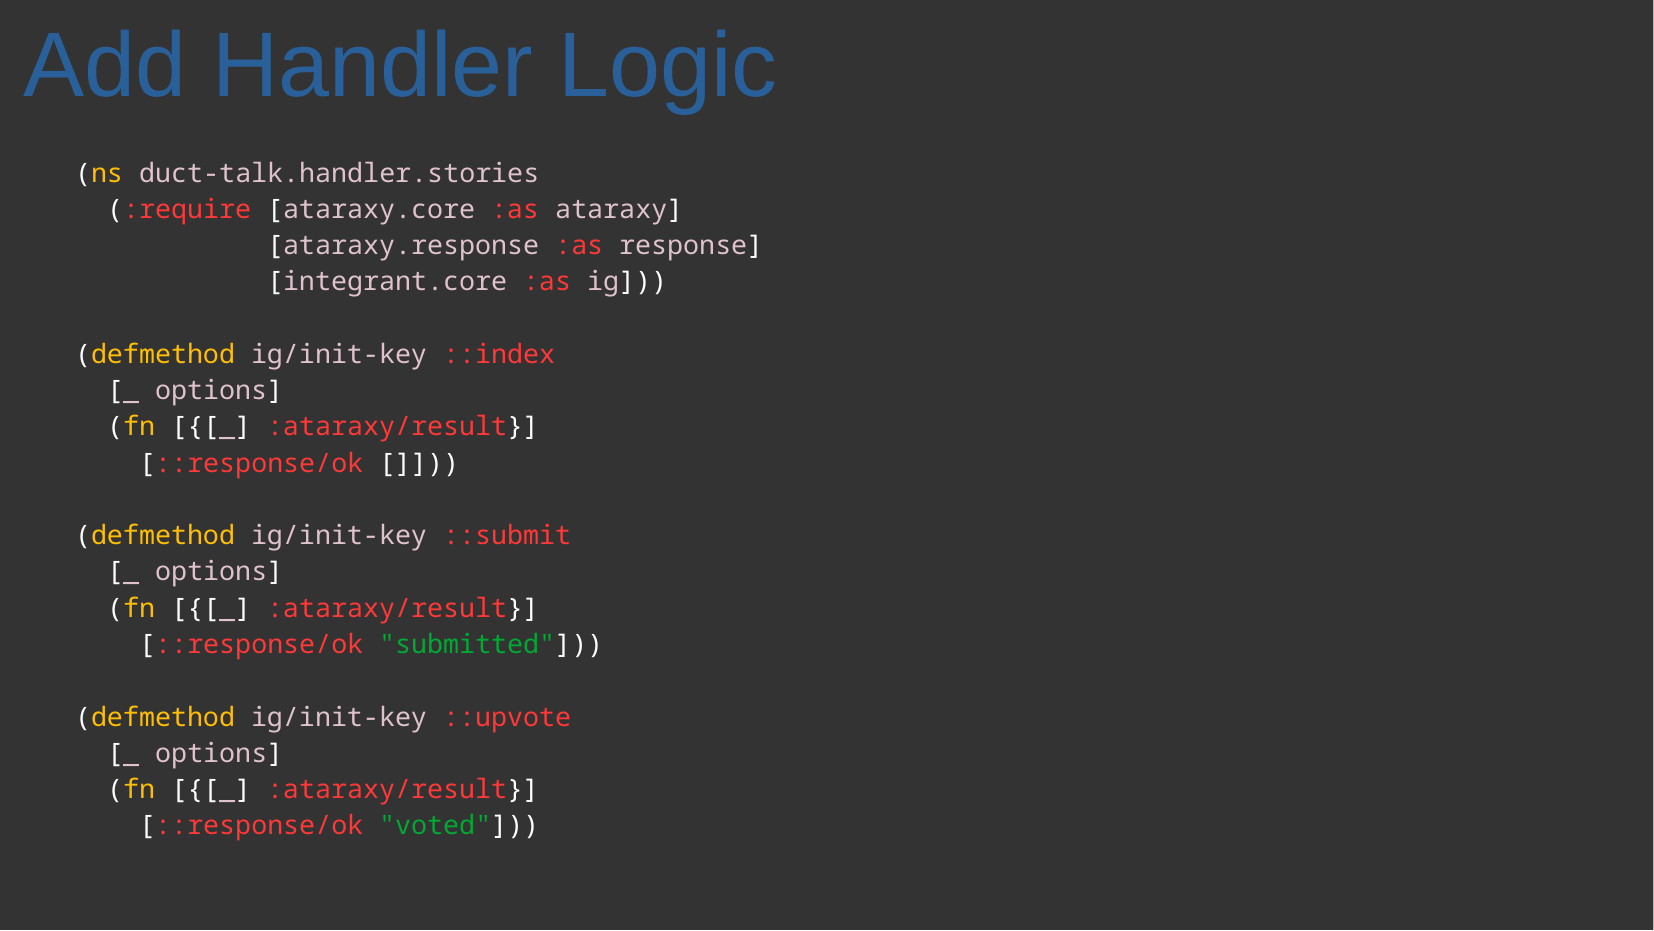

# Add Handler Logic
(ns duct-talk.handler.stories
 (:require [ataraxy.core :as ataraxy]
 [ataraxy.response :as response]
 [integrant.core :as ig]))
(defmethod ig/init-key ::index
 [_ options]
 (fn [{[_] :ataraxy/result}]
 [::response/ok []]))
(defmethod ig/init-key ::submit
 [_ options]
 (fn [{[_] :ataraxy/result}]
 [::response/ok "submitted"]))
(defmethod ig/init-key ::upvote
 [_ options]
 (fn [{[_] :ataraxy/result}]
 [::response/ok "voted"]))